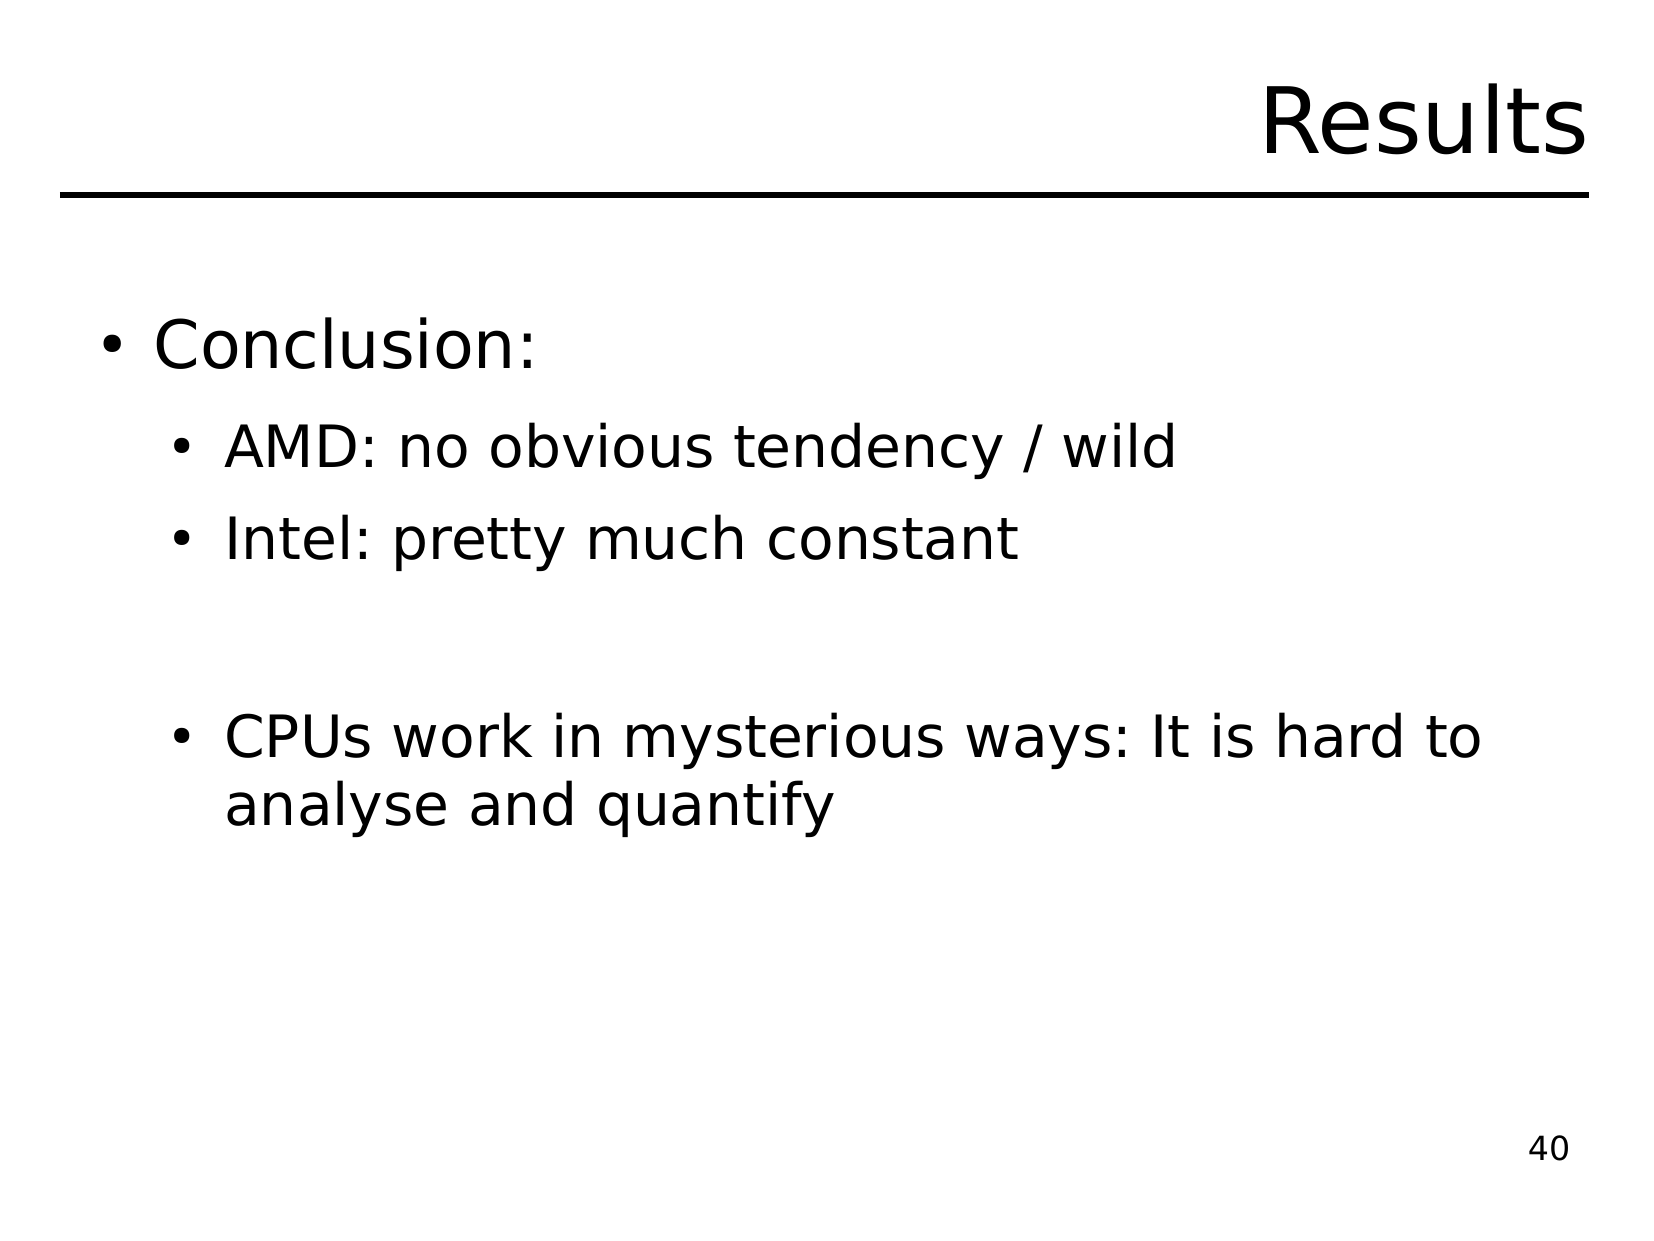

# Results
Conclusion:
AMD: no obvious tendency / wild
Intel: pretty much constant
CPUs work in mysterious ways: It is hard to analyse and quantify
40